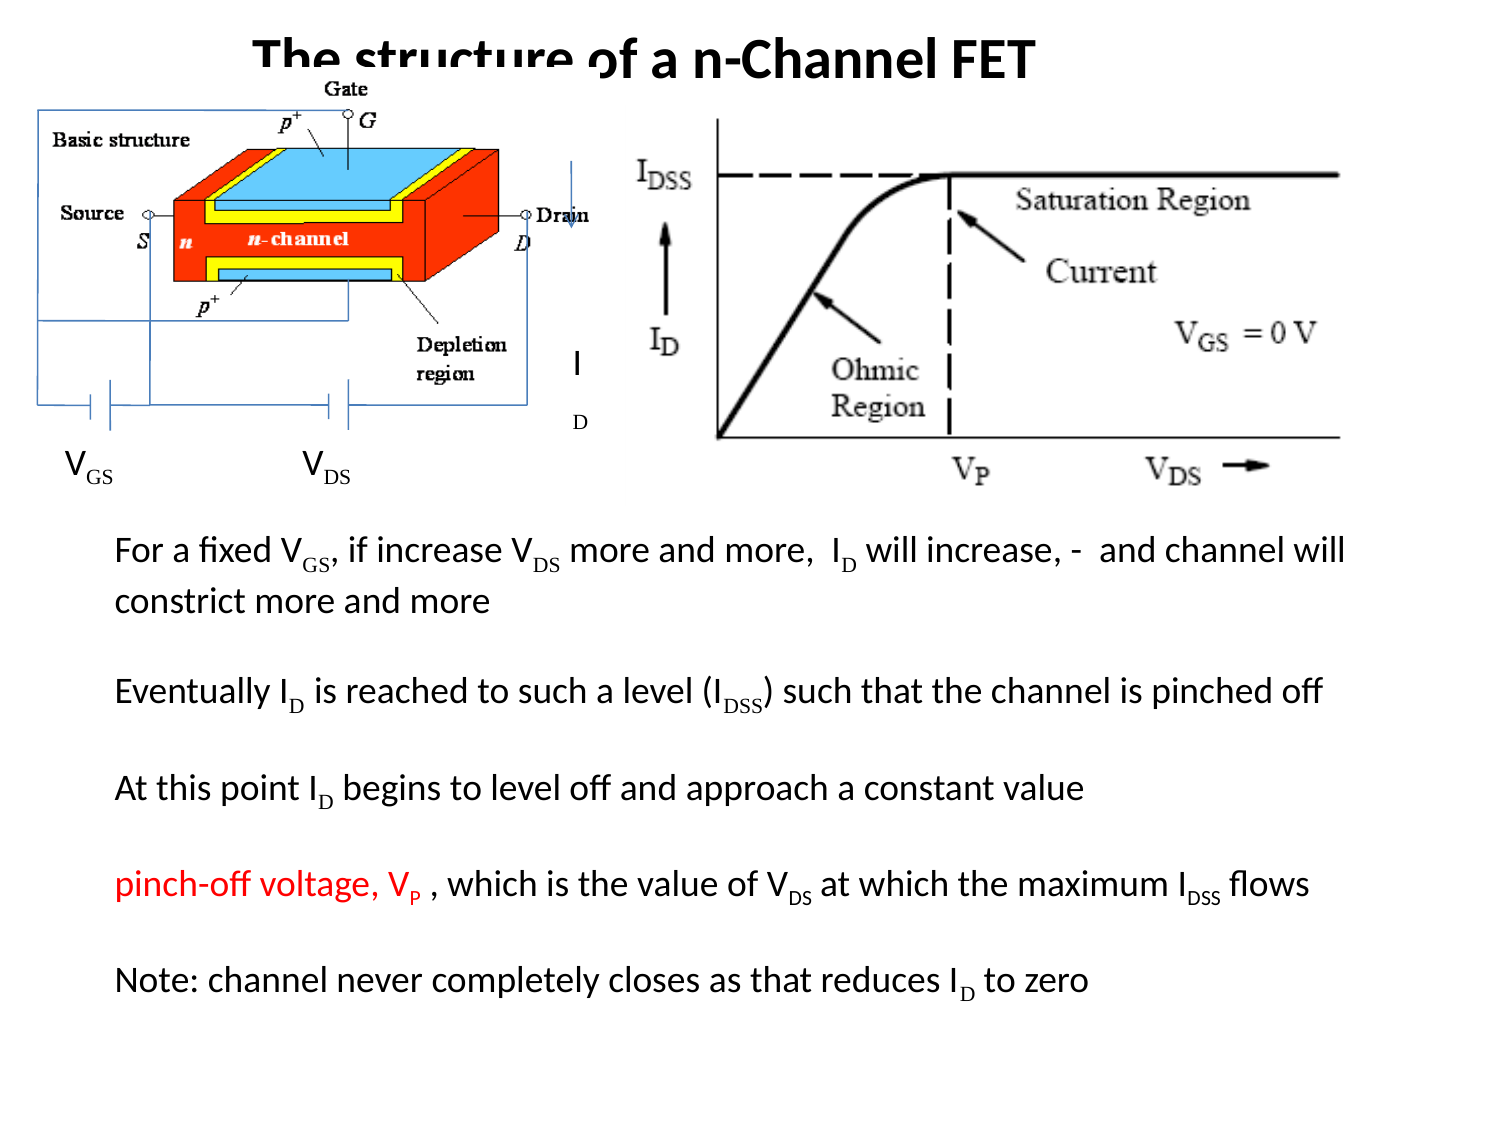

The structure of a n-Channel FET
ID
VGS
VDS
For a fixed VGS, if increase VDS more and more, ID will increase, - and channel will constrict more and more
Eventually ID is reached to such a level (IDSS) such that the channel is pinched off
At this point ID begins to level off and approach a constant value
pinch-off voltage, VP , which is the value of VDS at which the maximum IDSS flows
Note: channel never completely closes as that reduces ID to zero